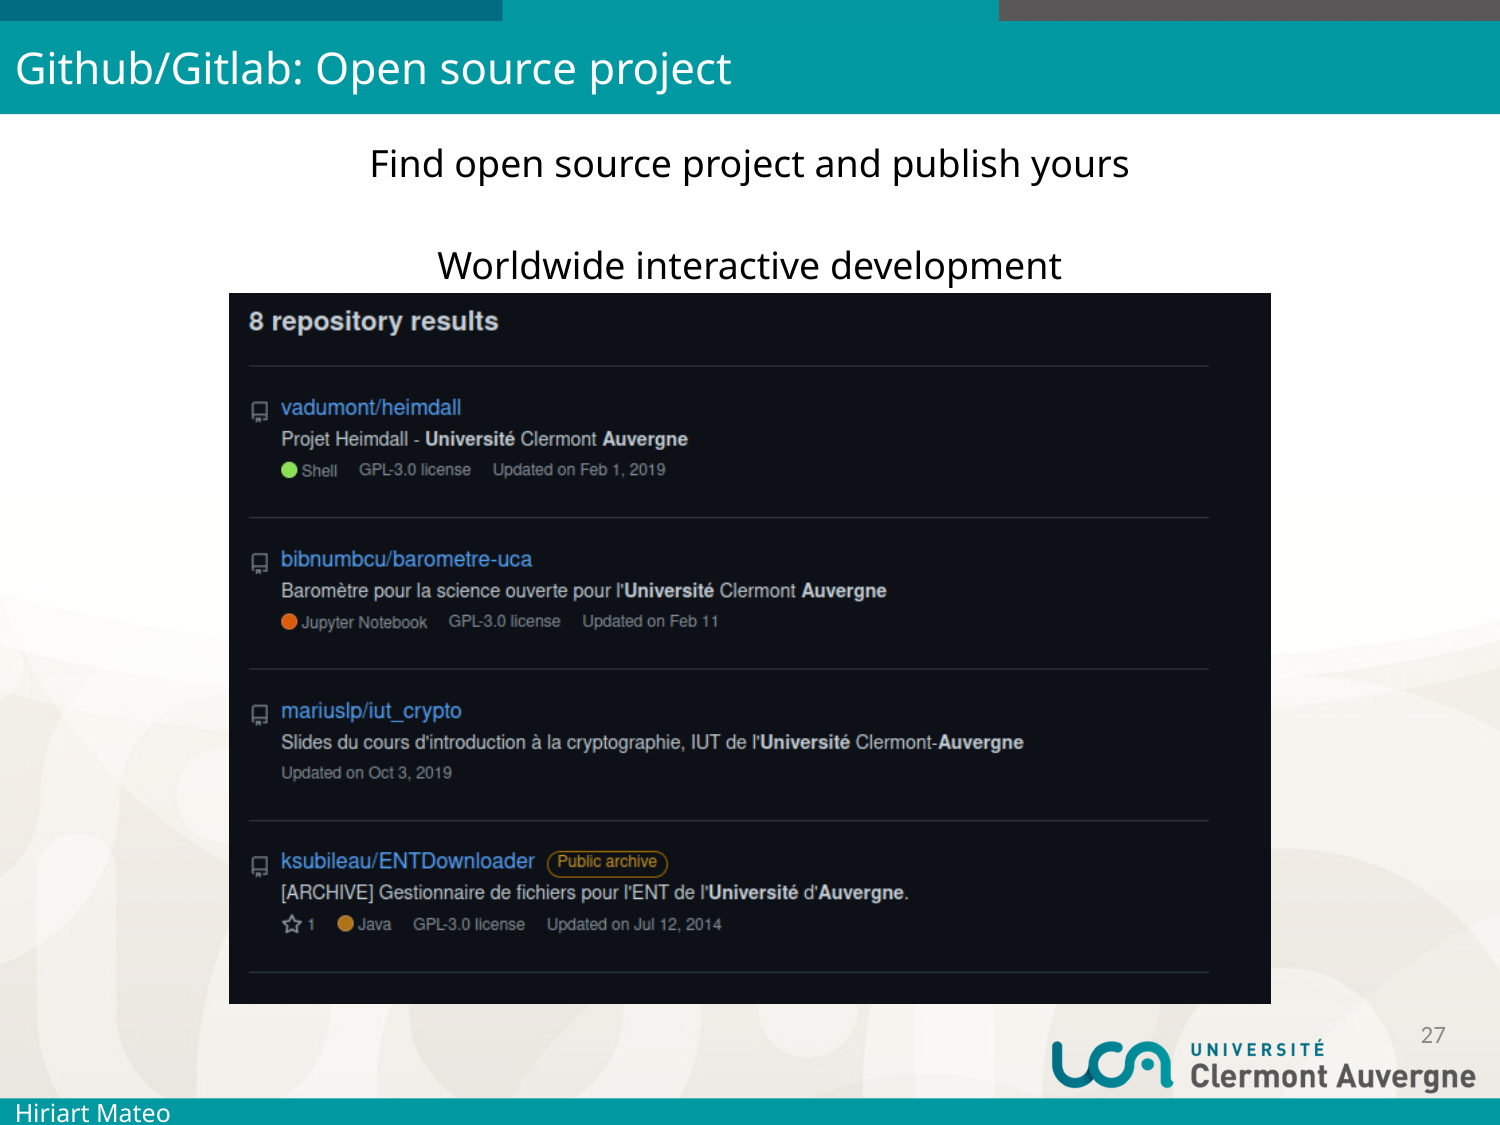

Github/Gitlab: Open source project
Find open source project and publish yours
Worldwide interactive development
27
Hiriart Mateo